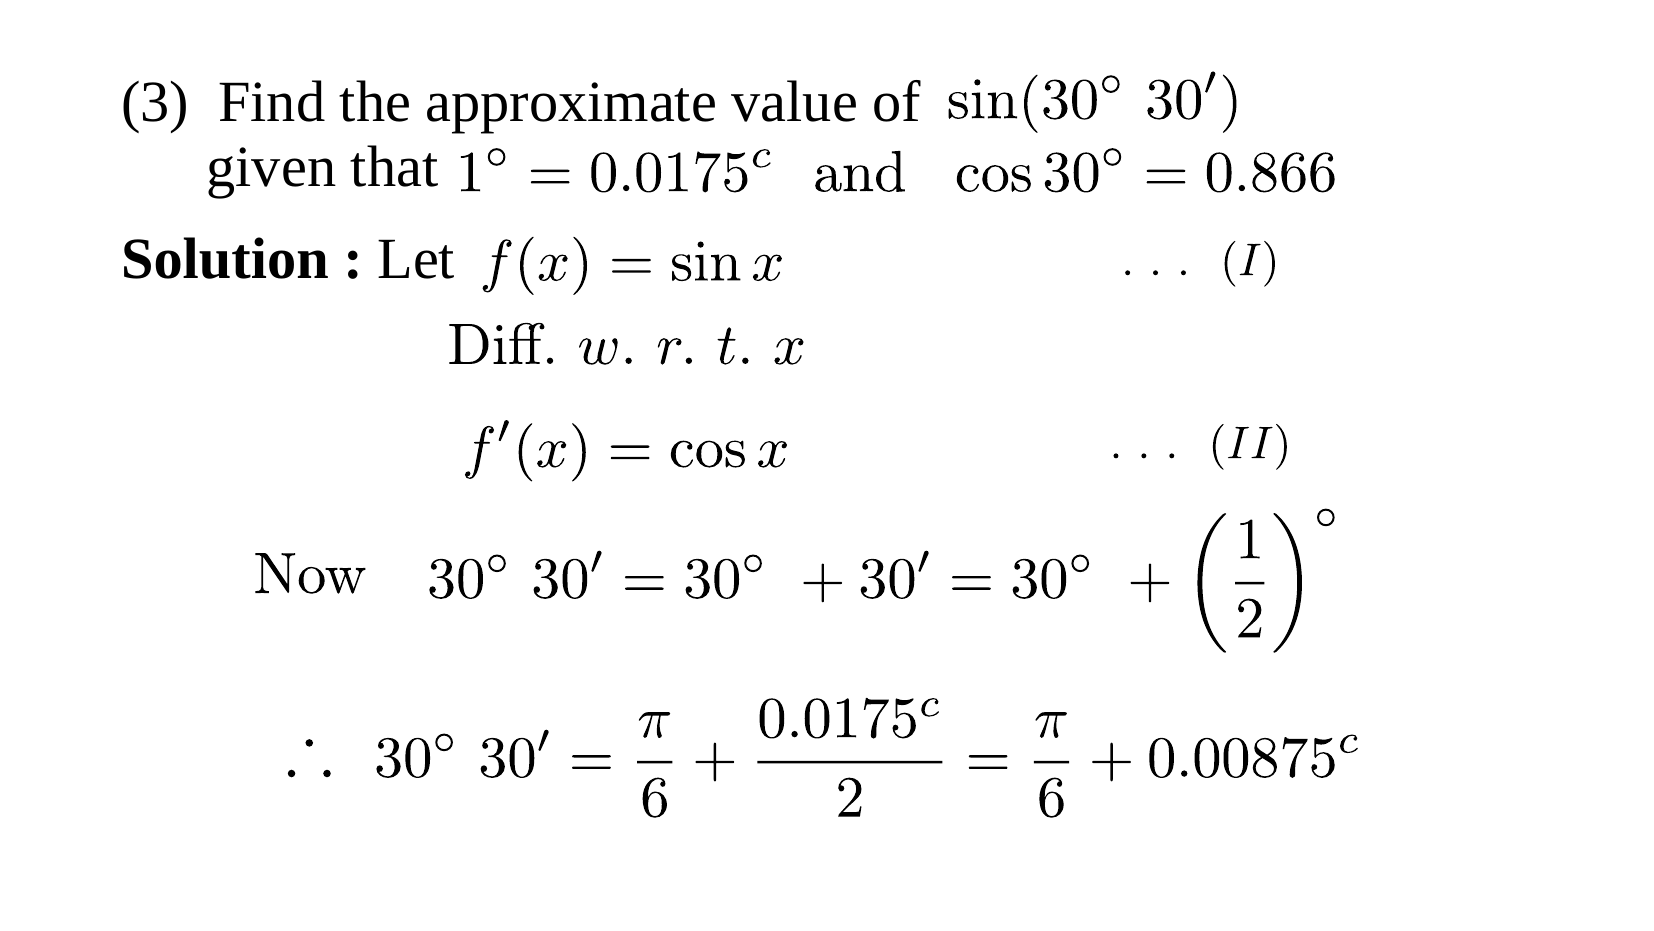

# (3) Find the approximate value of given that Solution : Let